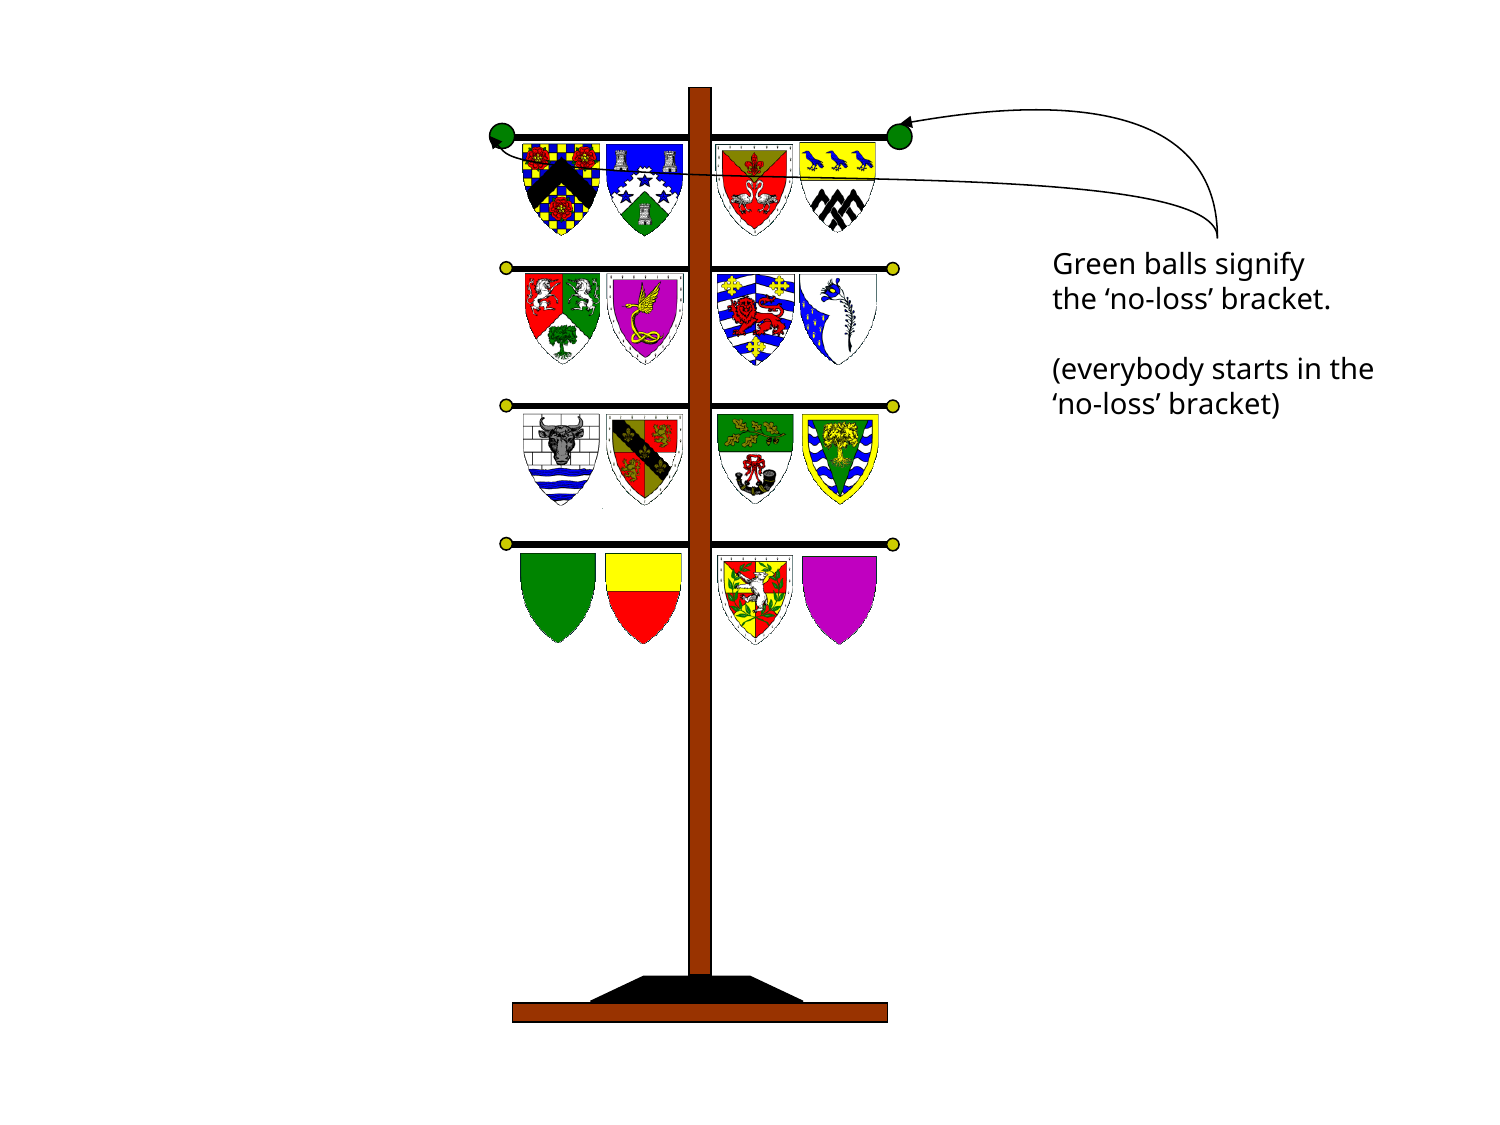

Green balls signify
the ‘no-loss’ bracket.
(everybody starts in the
‘no-loss’ bracket)